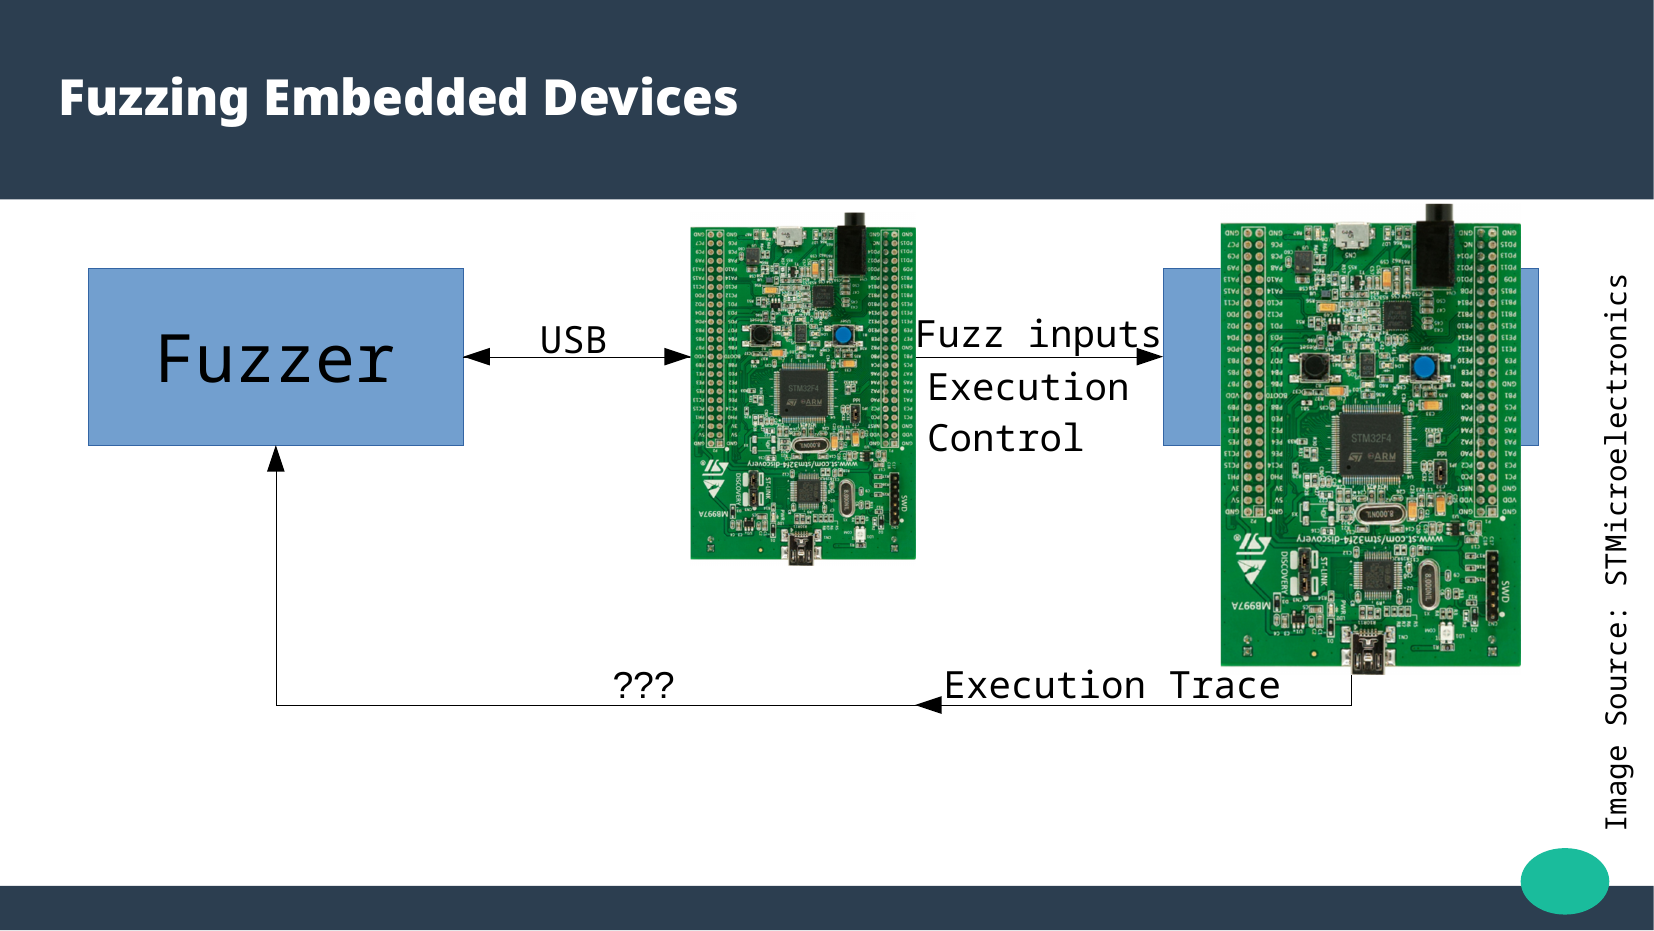

# Fuzzing Embedded Devices
Fuzzer
Fuzz inputs
USB
???
Execution Control
Image Source: STMicroelectronics
Execution Trace
???